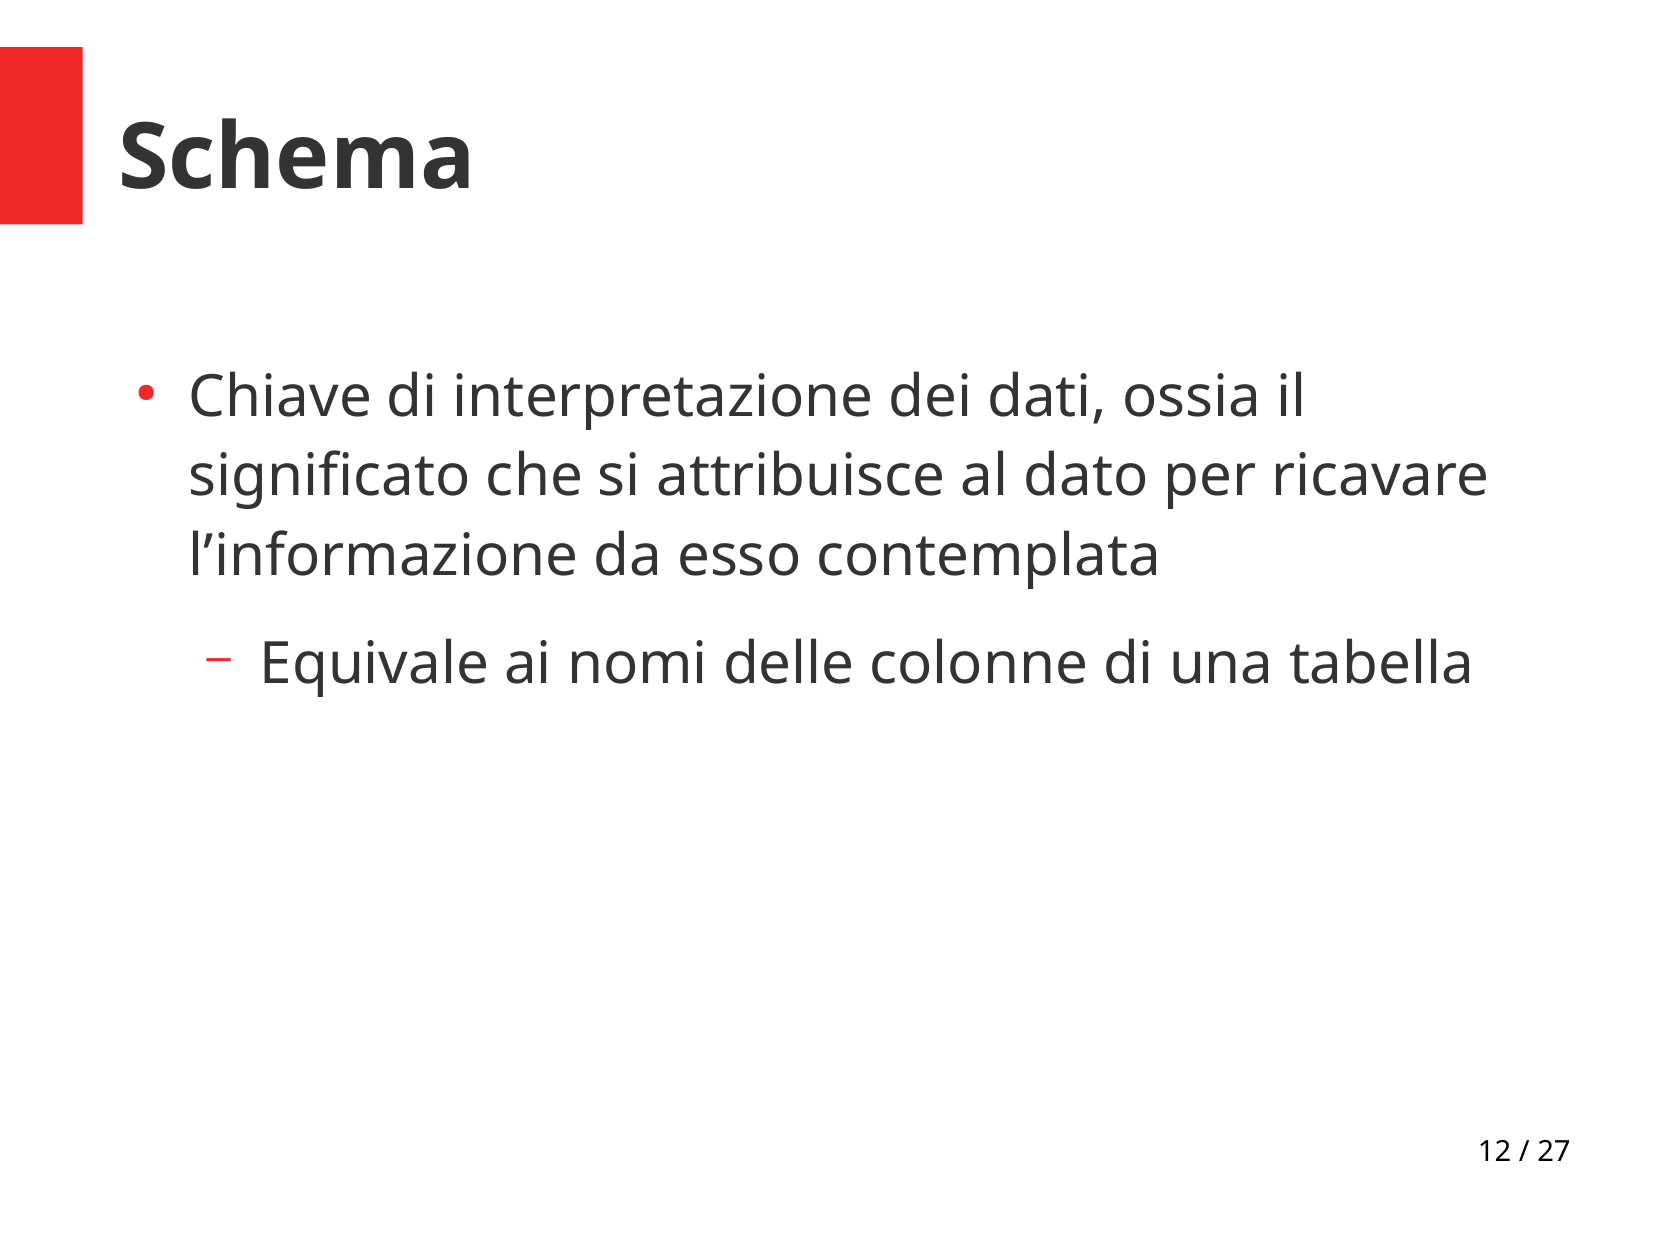

# Schema
Chiave di interpretazione dei dati, ossia il significato che si attribuisce al dato per ricavare l’informazione da esso contemplata
Equivale ai nomi delle colonne di una tabella
12